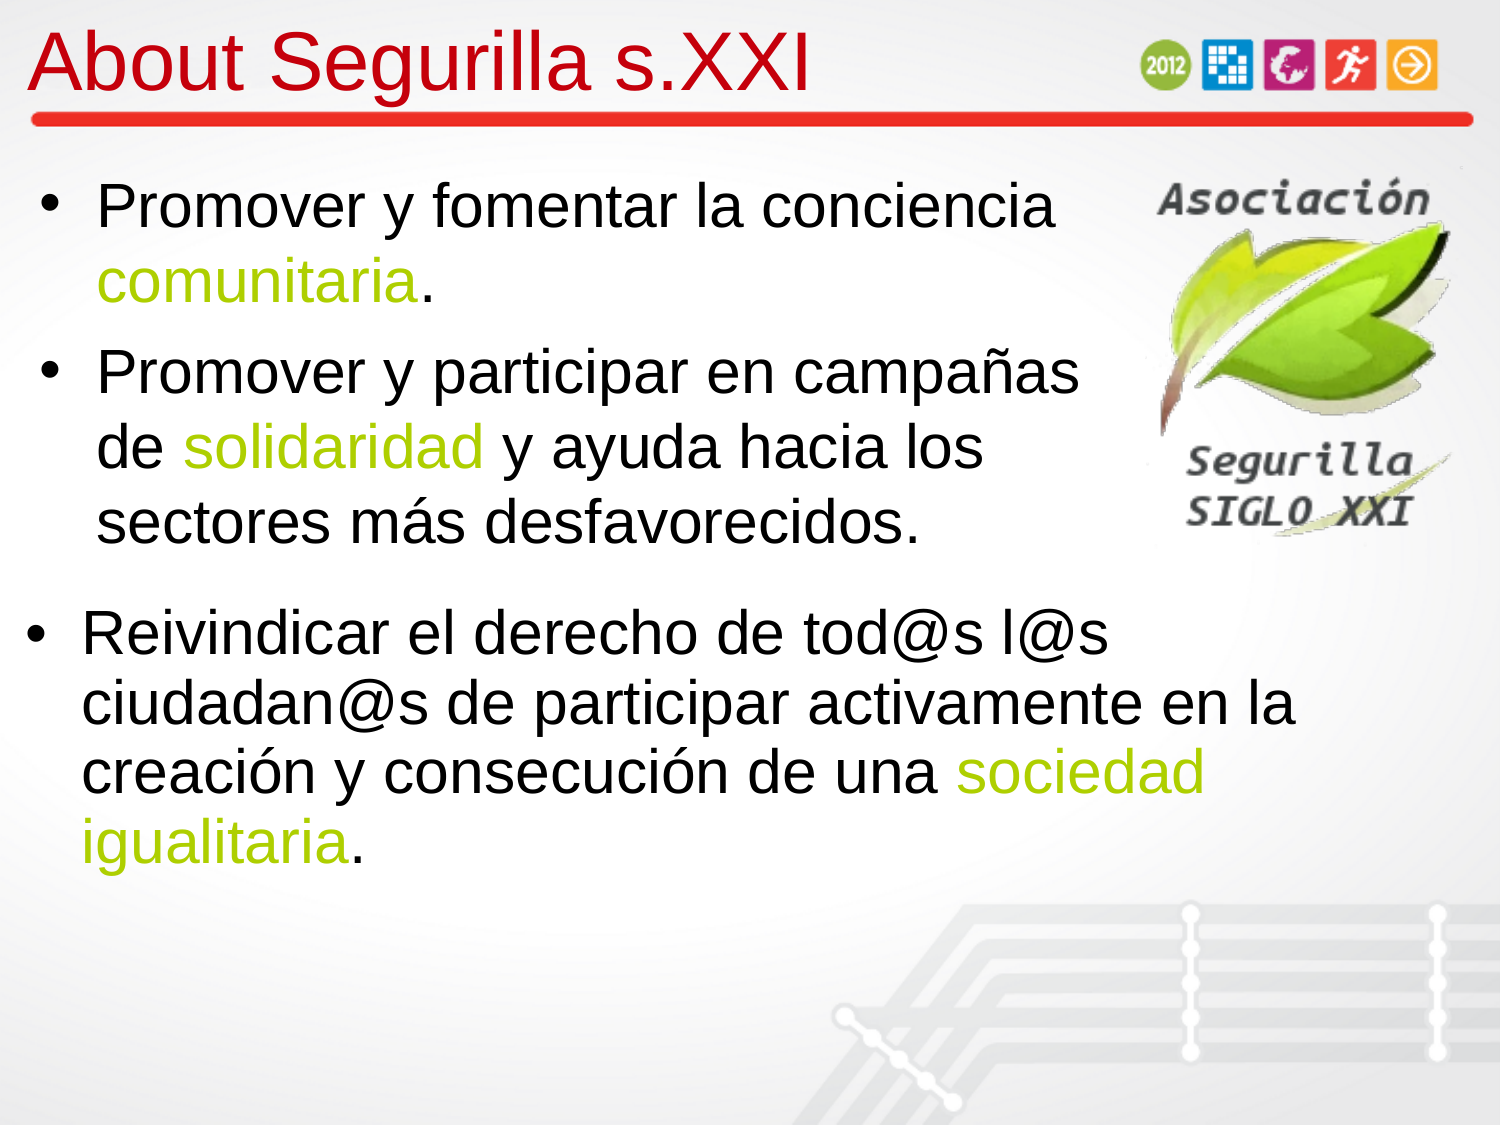

# About Segurilla s.XXI
Promover y fomentar la conciencia comunitaria.
Promover y participar en campañas de solidaridad y ayuda hacia los sectores más desfavorecidos.
Reivindicar el derecho de tod@s l@s ciudadan@s de participar activamente en la creación y consecución de una sociedad igualitaria.